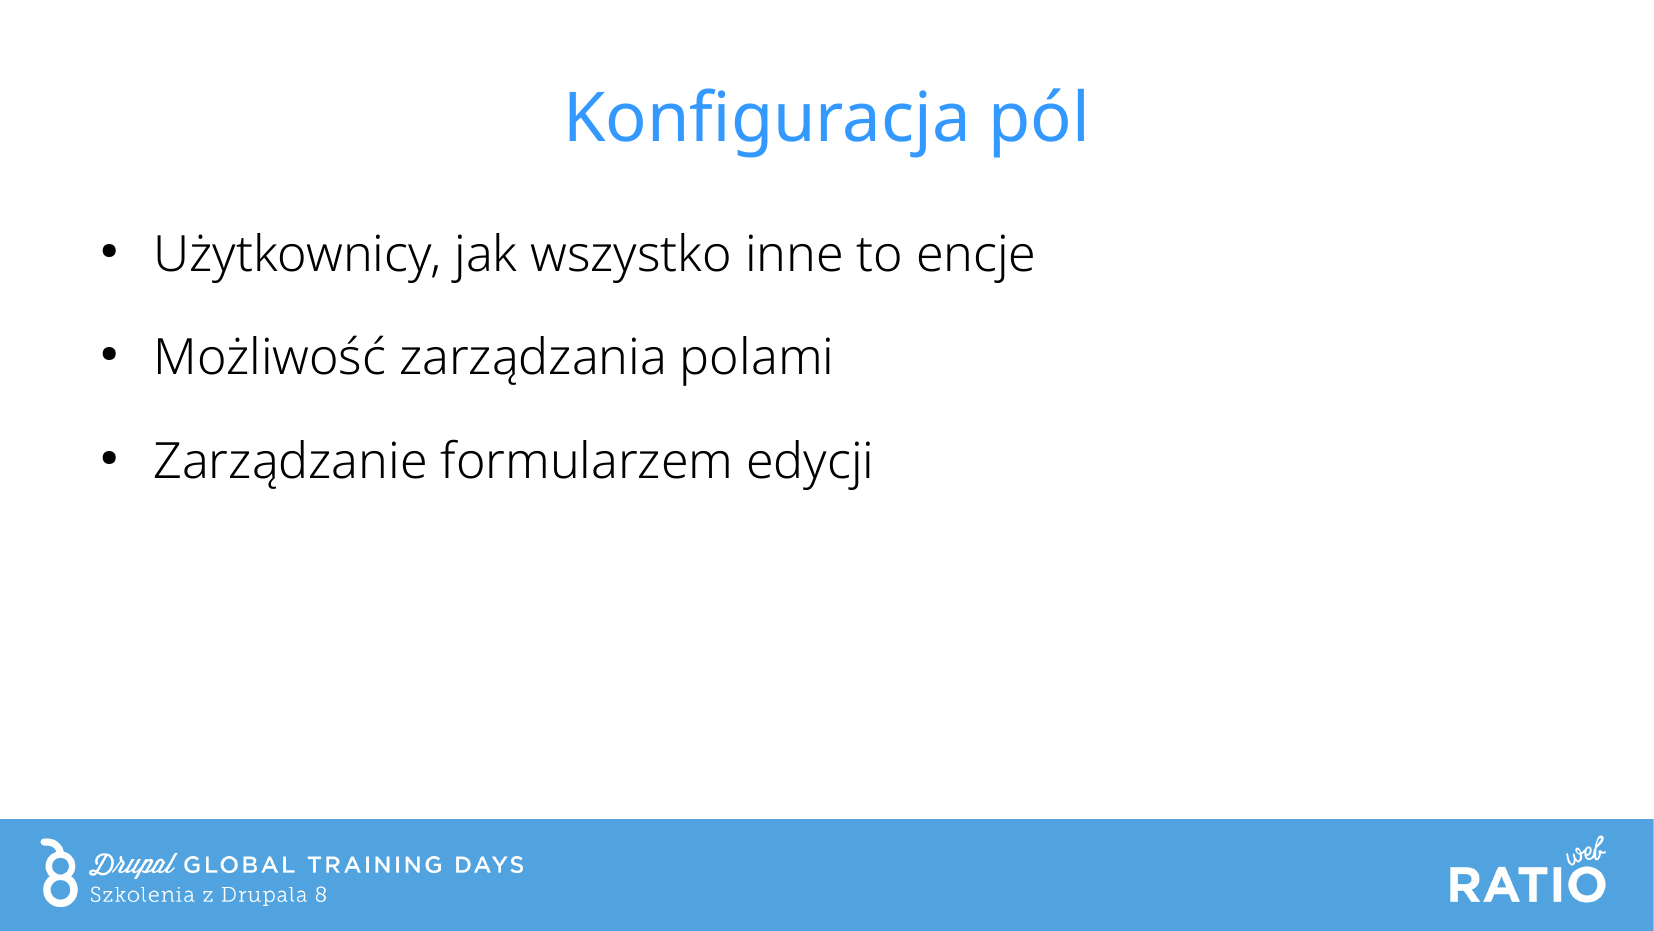

# Konfiguracja pól
Użytkownicy, jak wszystko inne to encje
Możliwość zarządzania polami
Zarządzanie formularzem edycji